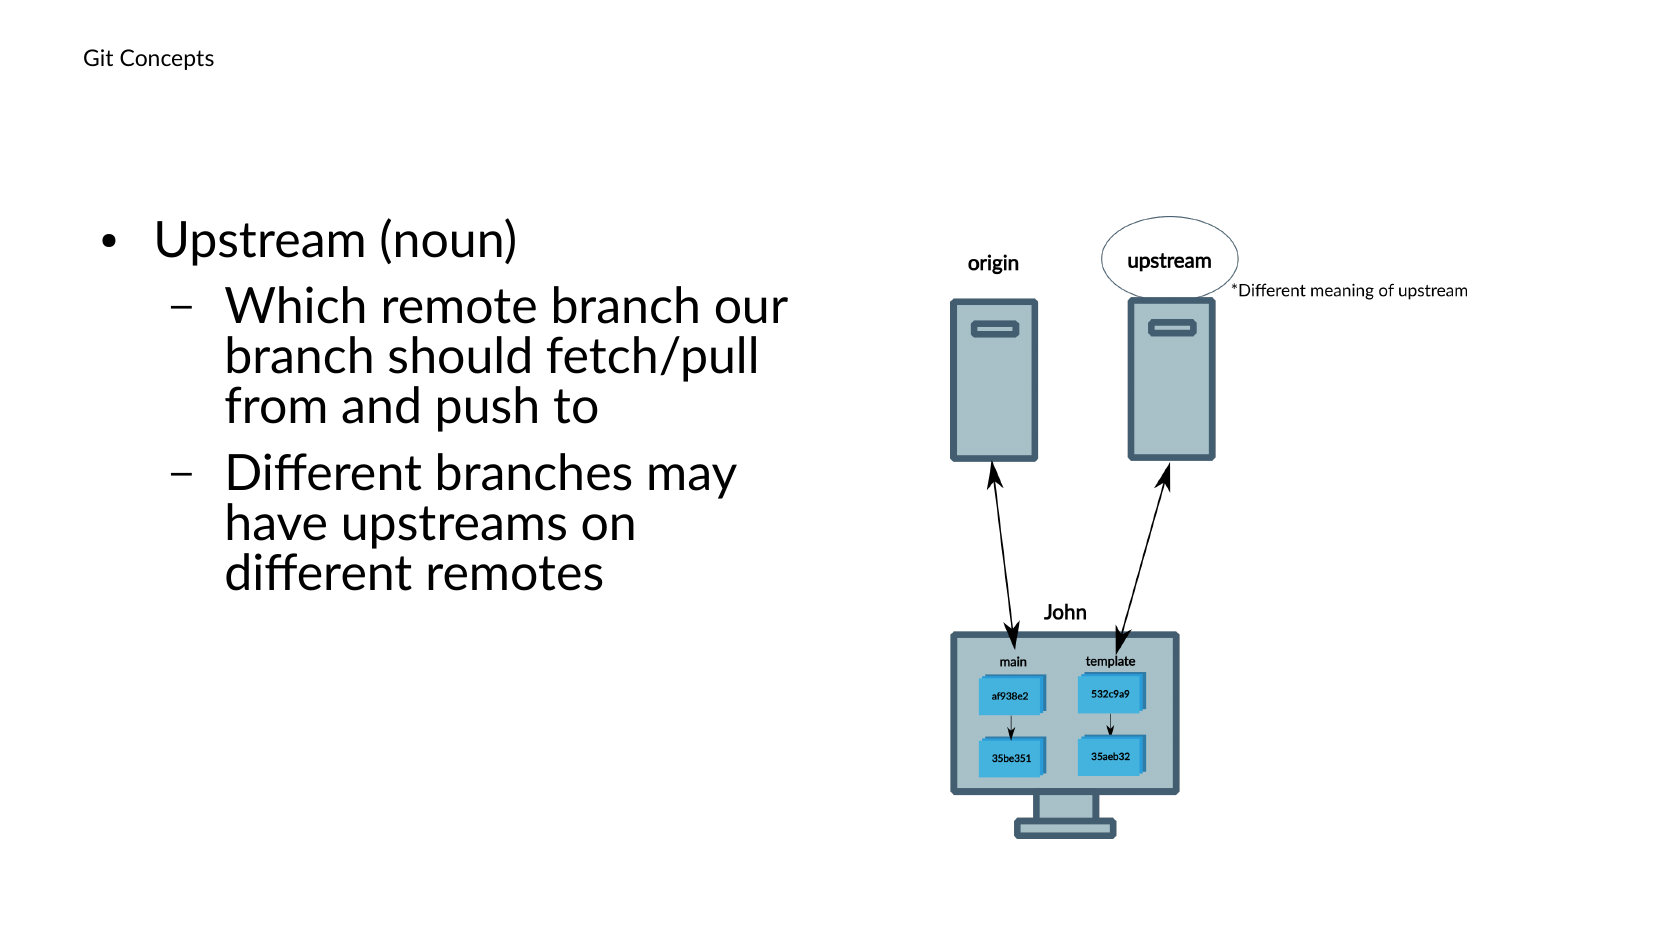

# Git Concepts
Upstream (noun)
Which remote branch our branch should fetch/pull from and push to
Different branches may have upstreams on different remotes